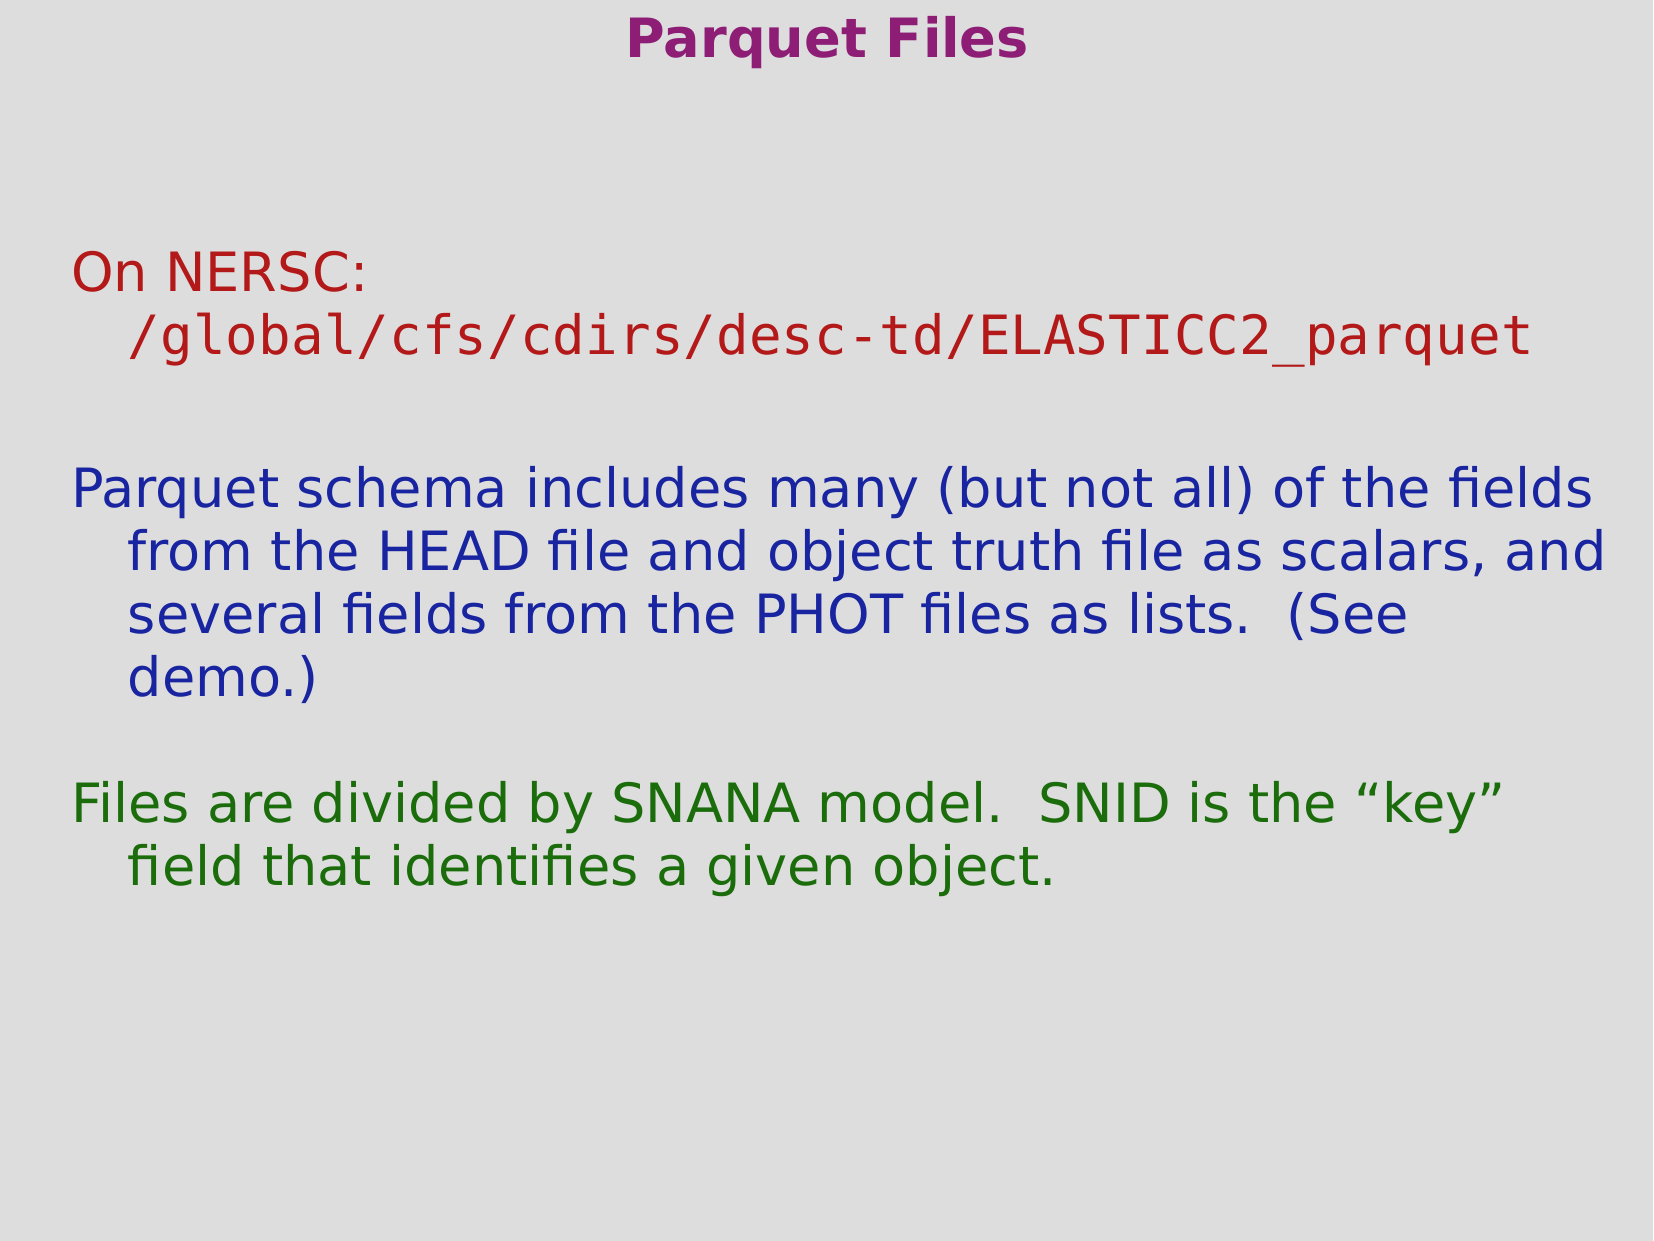

Parquet Files
On NERSC: /global/cfs/cdirs/desc-td/ELASTICC2_parquet
Parquet schema includes many (but not all) of the fields from the HEAD file and object truth file as scalars, and several fields from the PHOT files as lists. (See demo.)
Files are divided by SNANA model. SNID is the “key” field that identifies a given object.